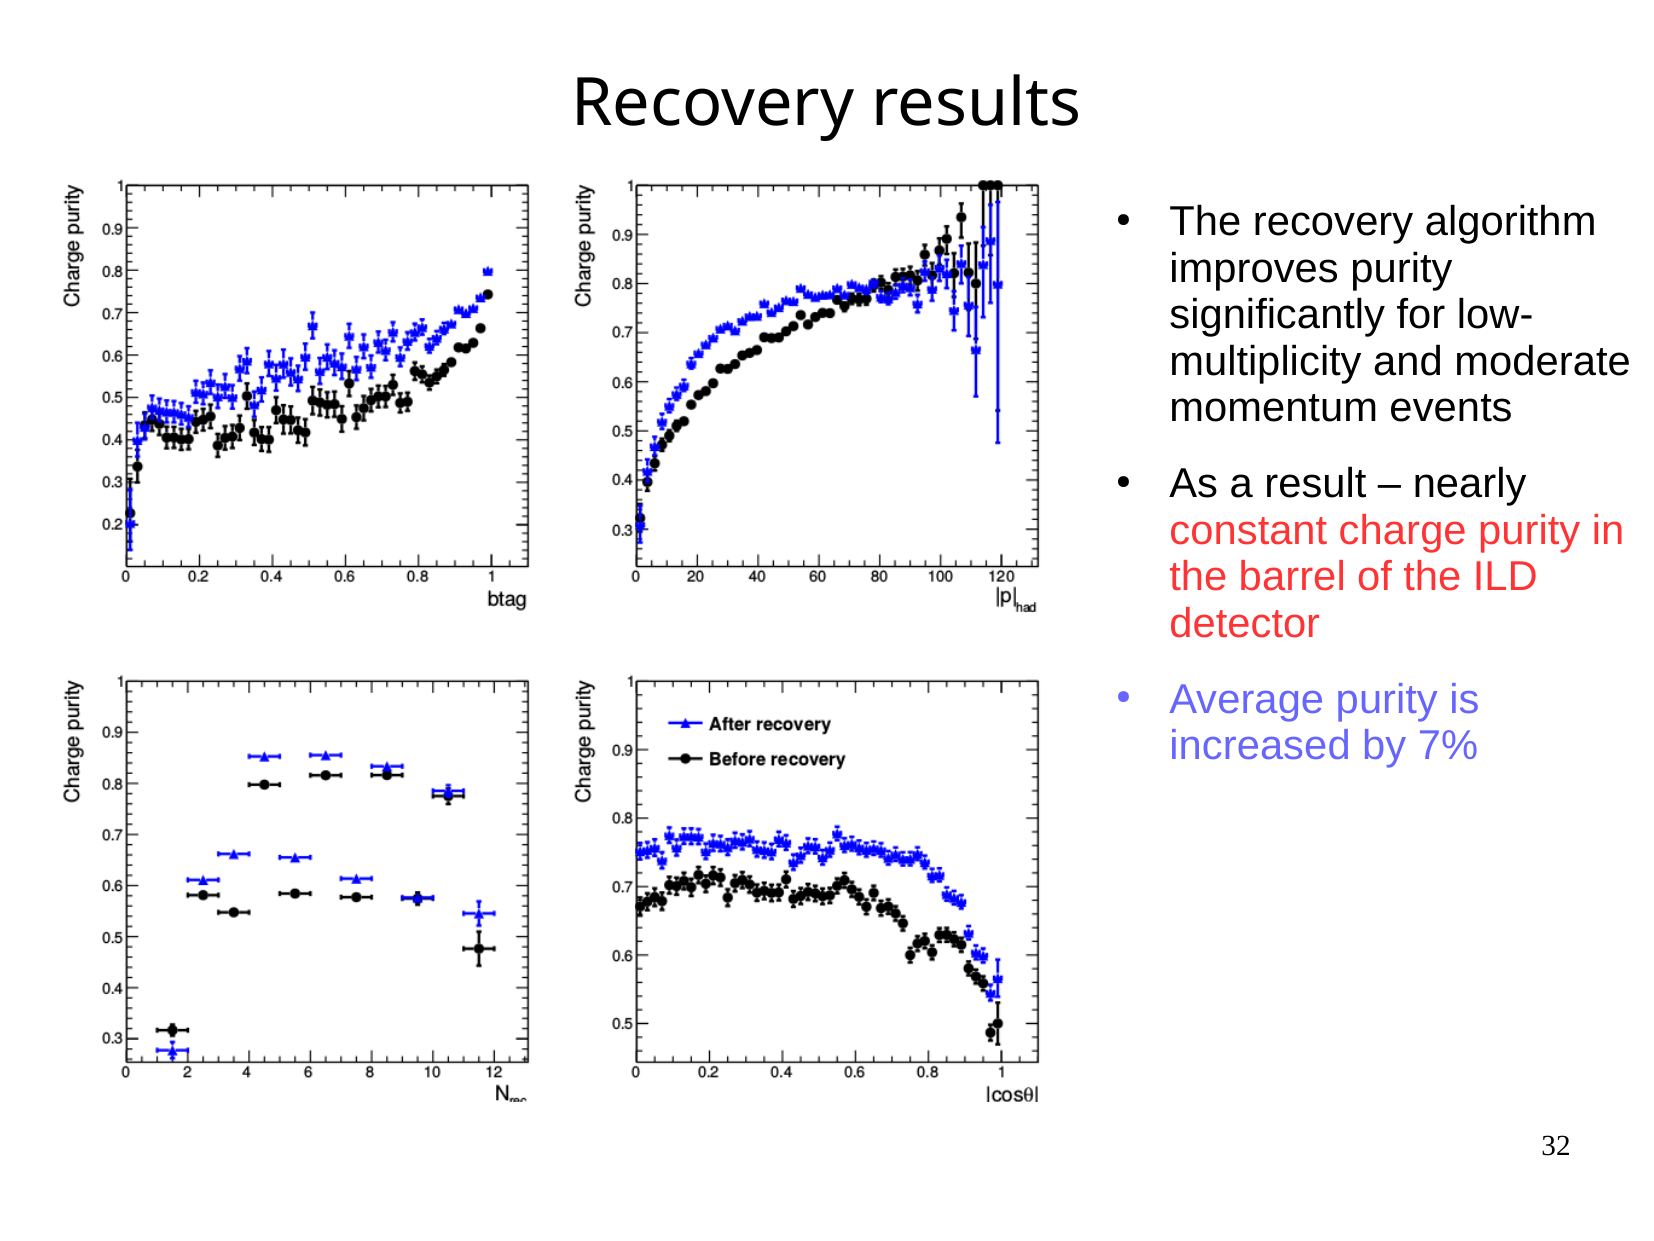

# Recovery results
The recovery algorithm improves purity significantly for low-multiplicity and moderate momentum events
As a result – nearly constant charge purity in the barrel of the ILD detector
Average purity is increased by 7%
32